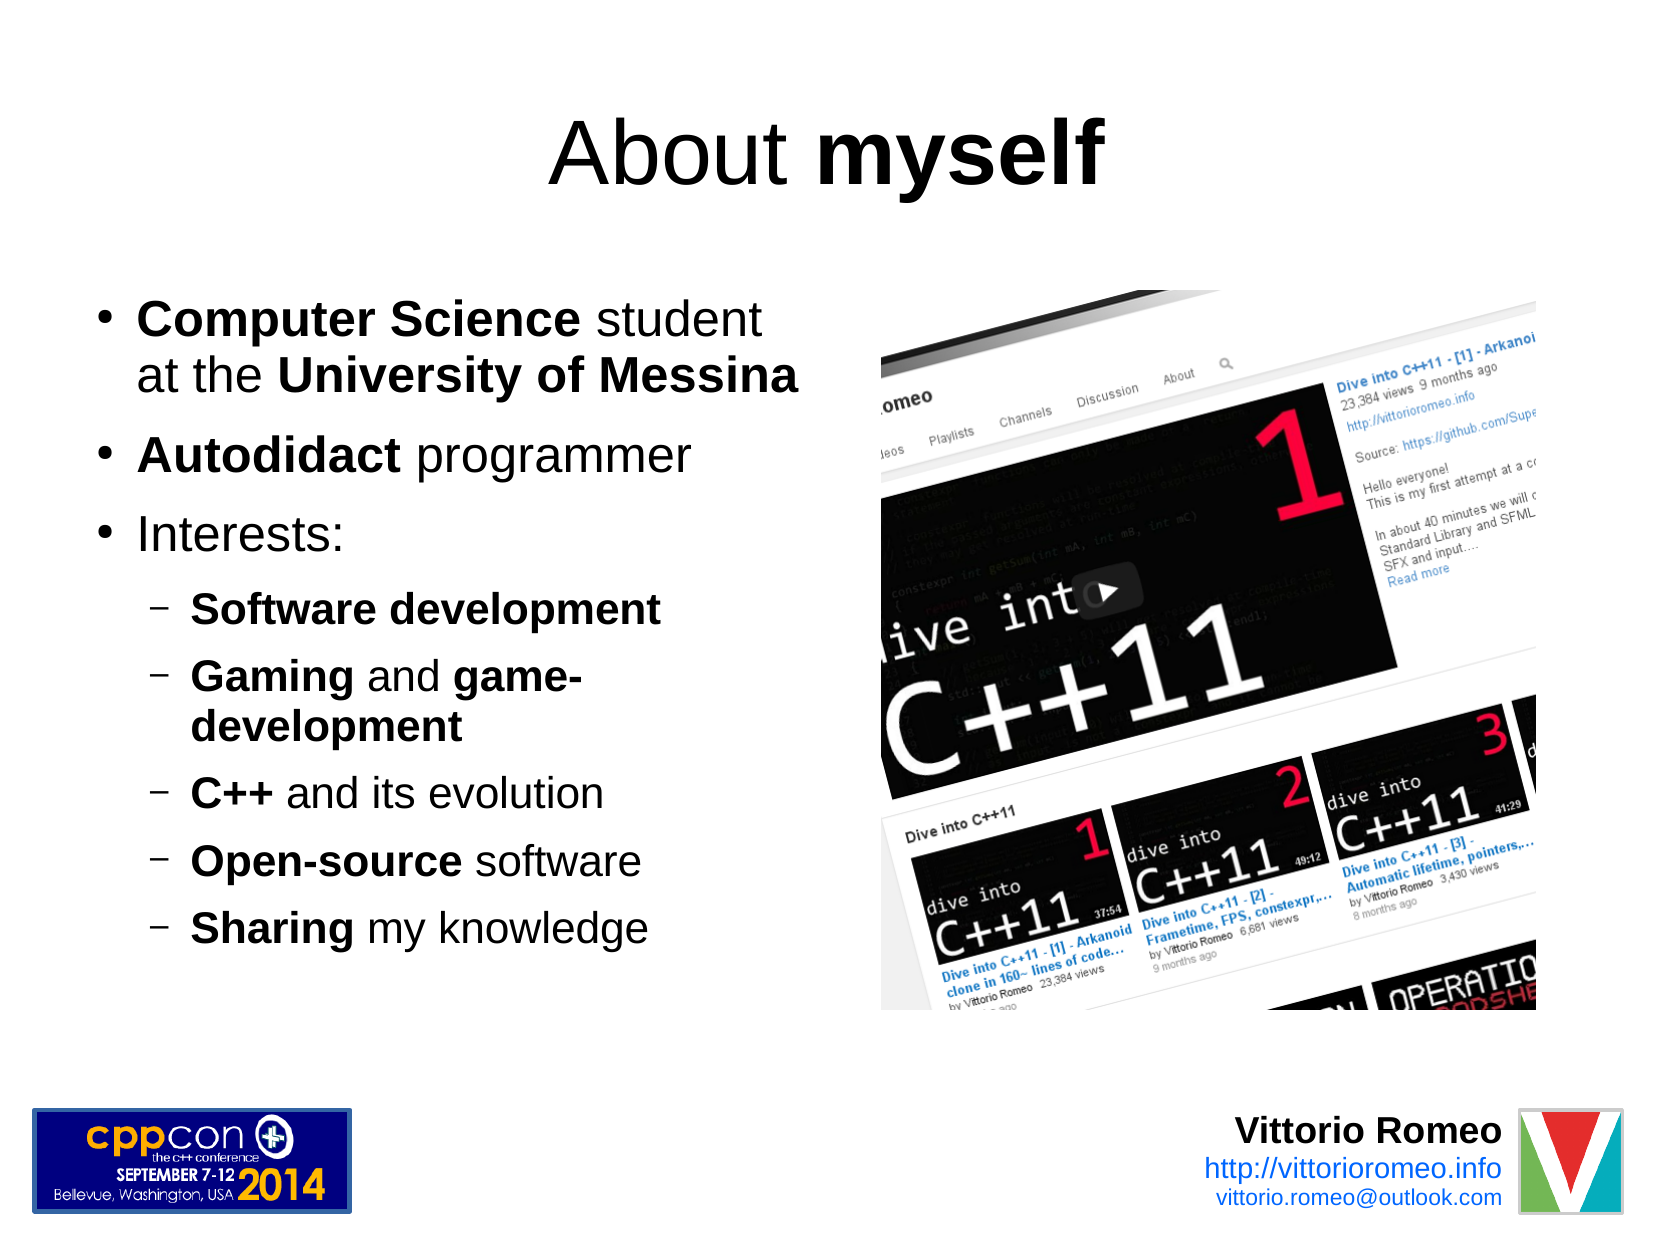

# About myself
Computer Science student at the University of Messina
Autodidact programmer
Interests:
Software development
Gaming and game-development
C++ and its evolution
Open-source software
Sharing my knowledge